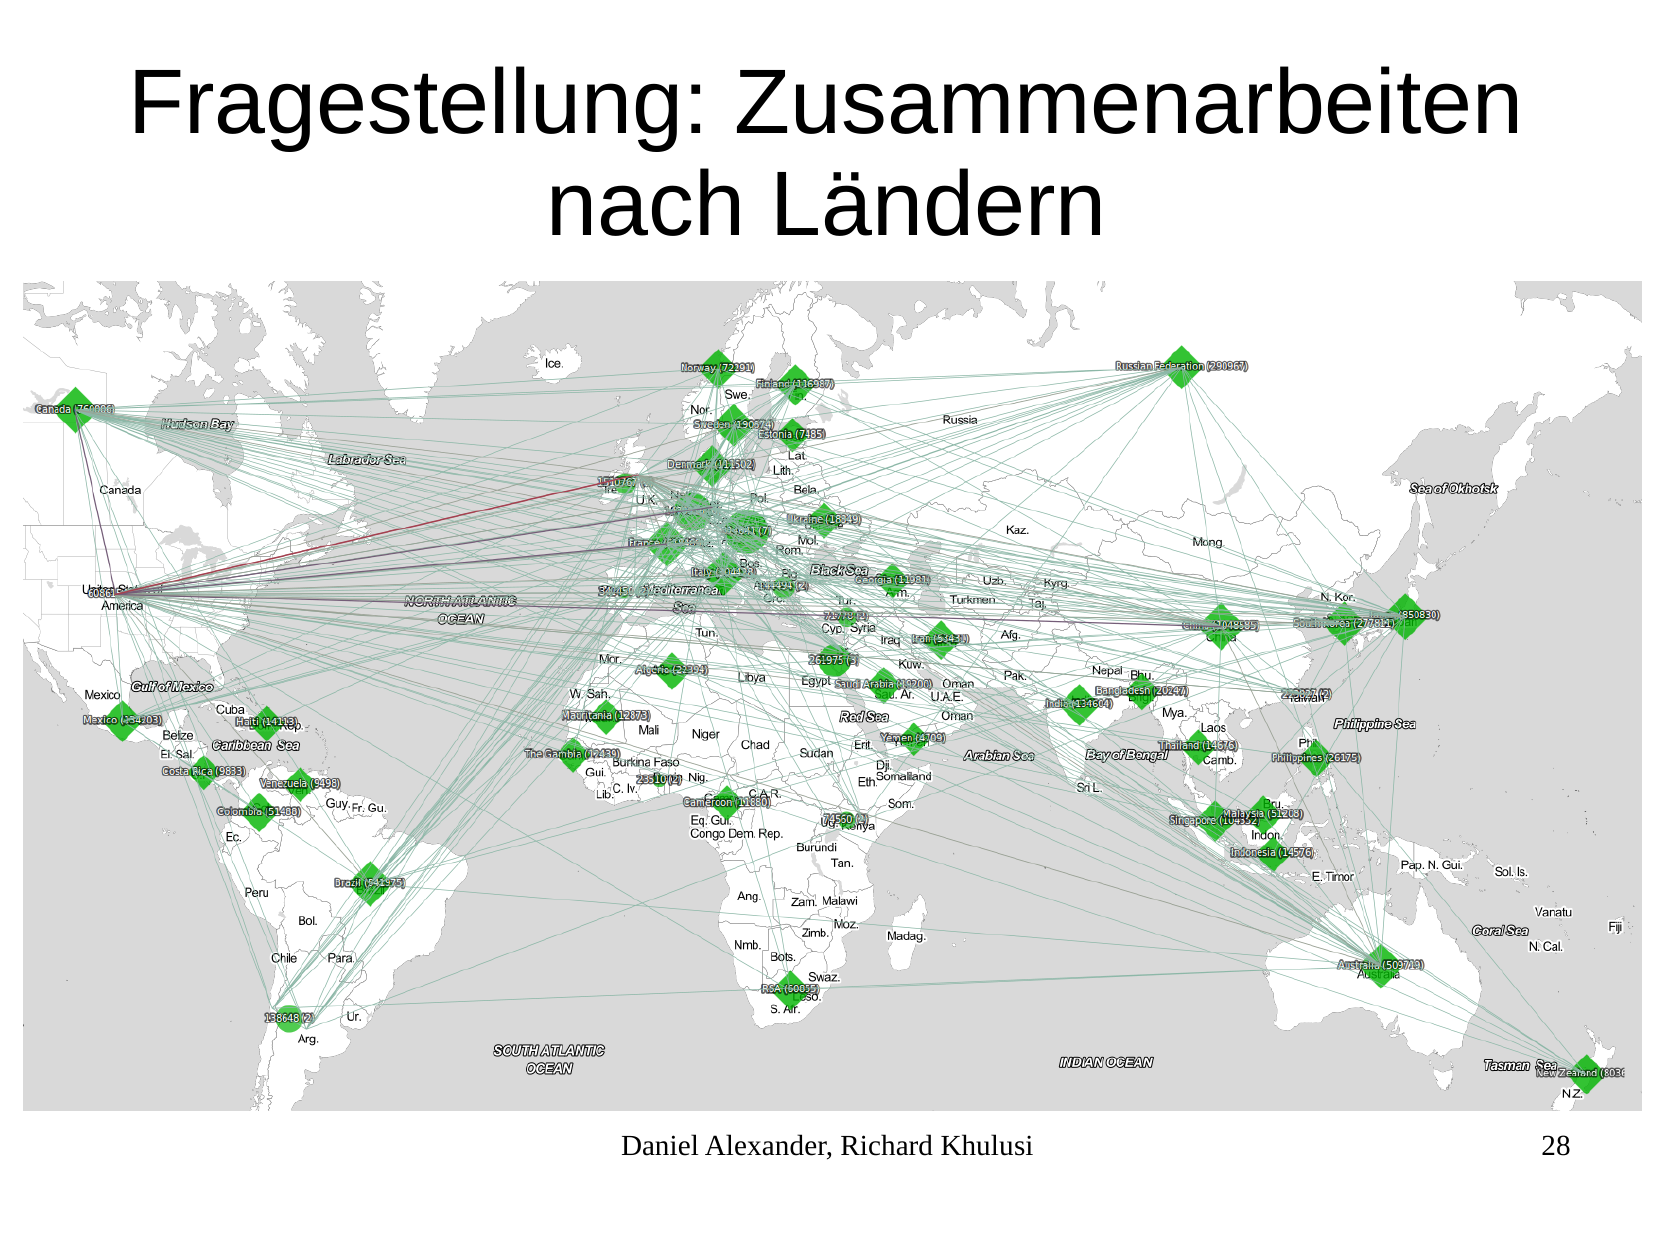

# Fragestellung: Zusammenarbeiten nach Ländern
Daniel Alexander, Richard Khulusi
28